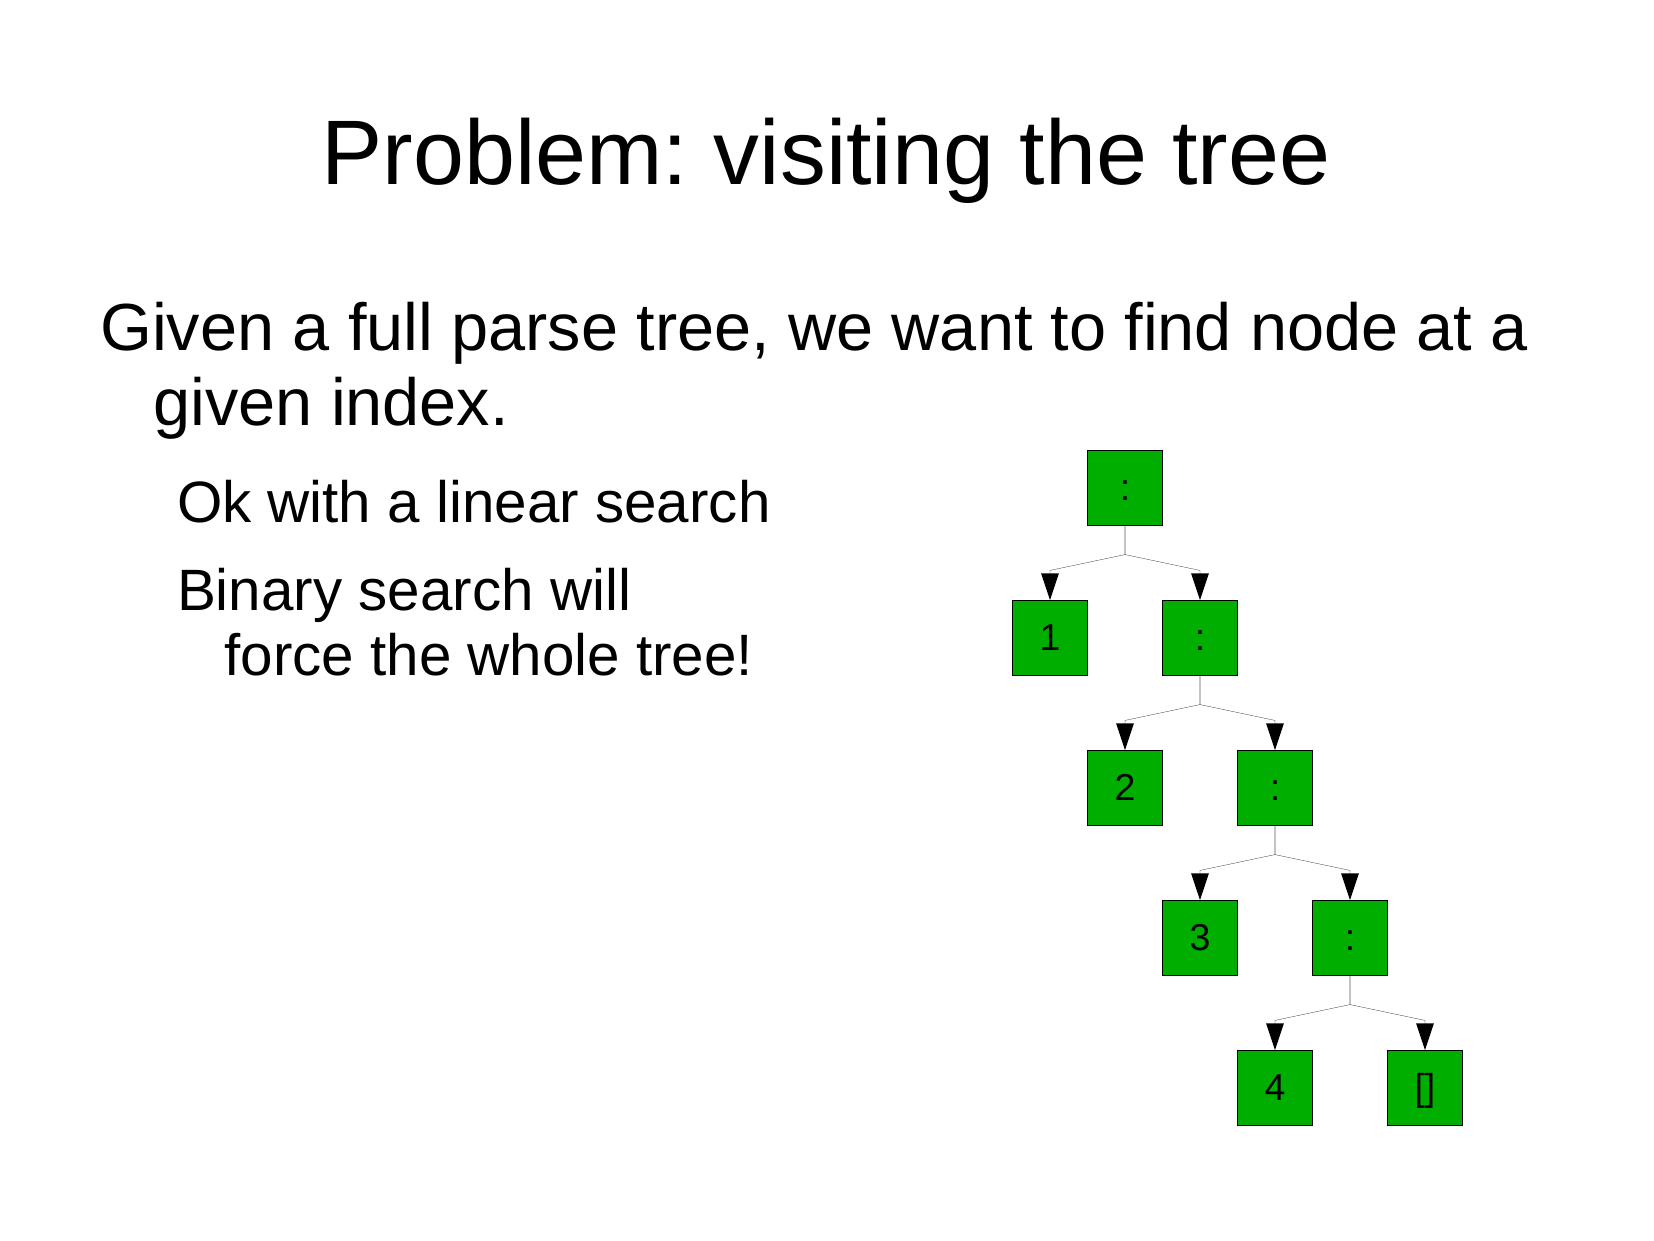

# Problem: visiting the tree
Given a full parse tree, we want to find node at a given index.
Ok with a linear search
Binary search will
force the whole tree!
:
1
:
2
:
3
:
4
[]